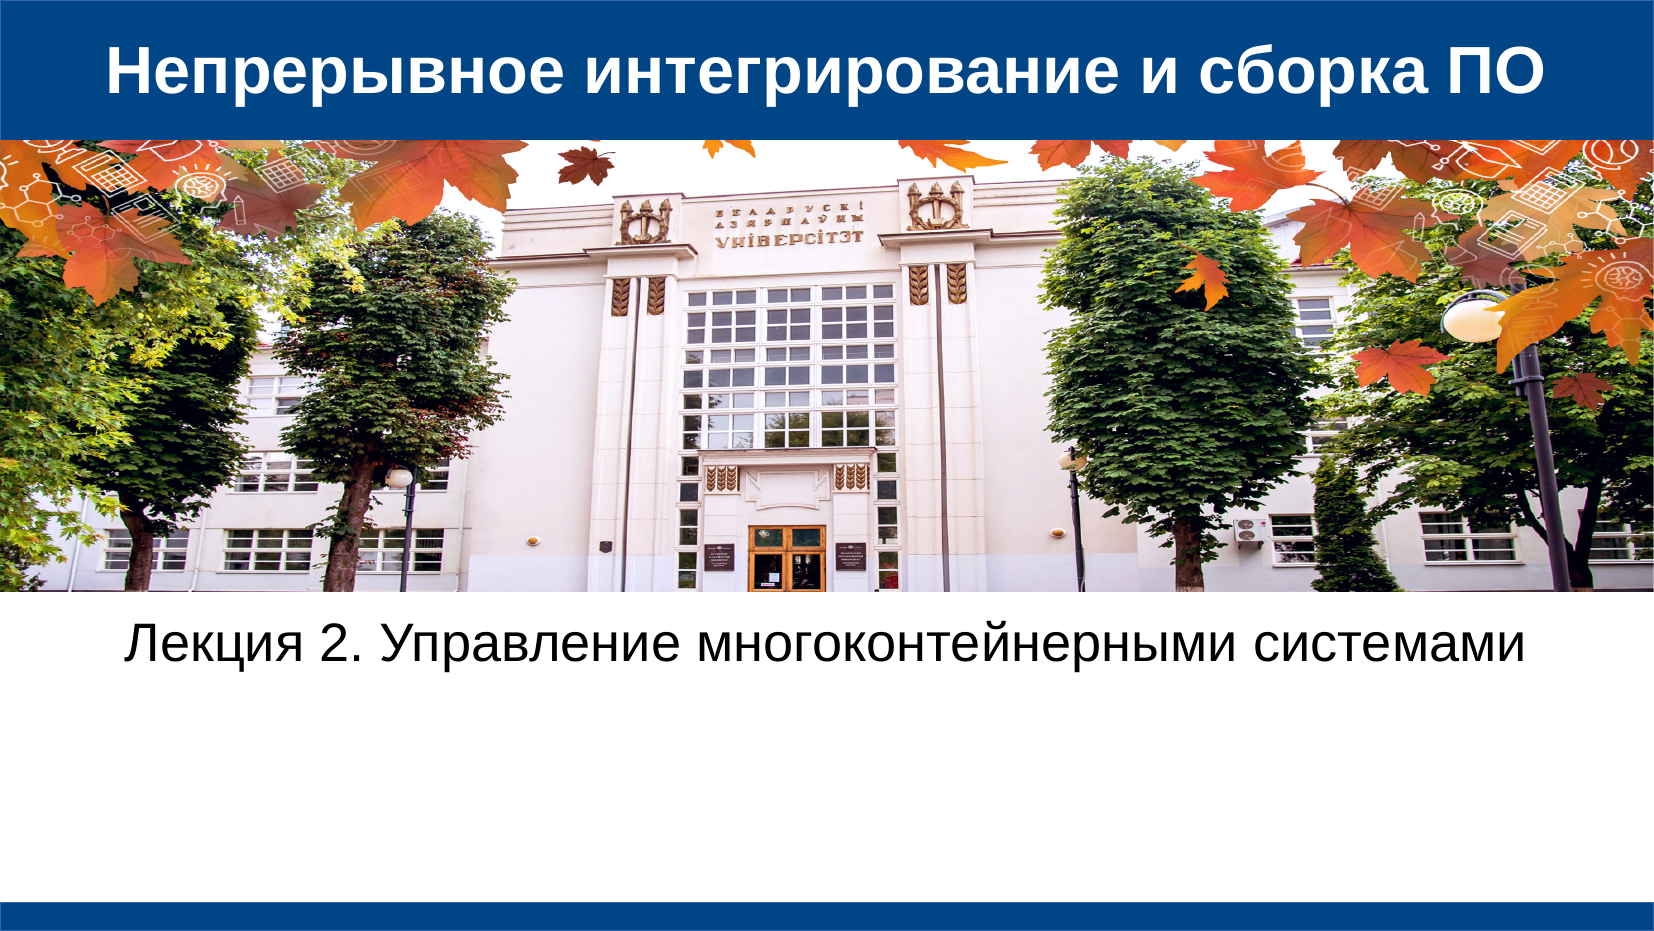

# Непрерывное интегрирование и сборка ПО
Лекция 2. Управление многоконтейнерными системами